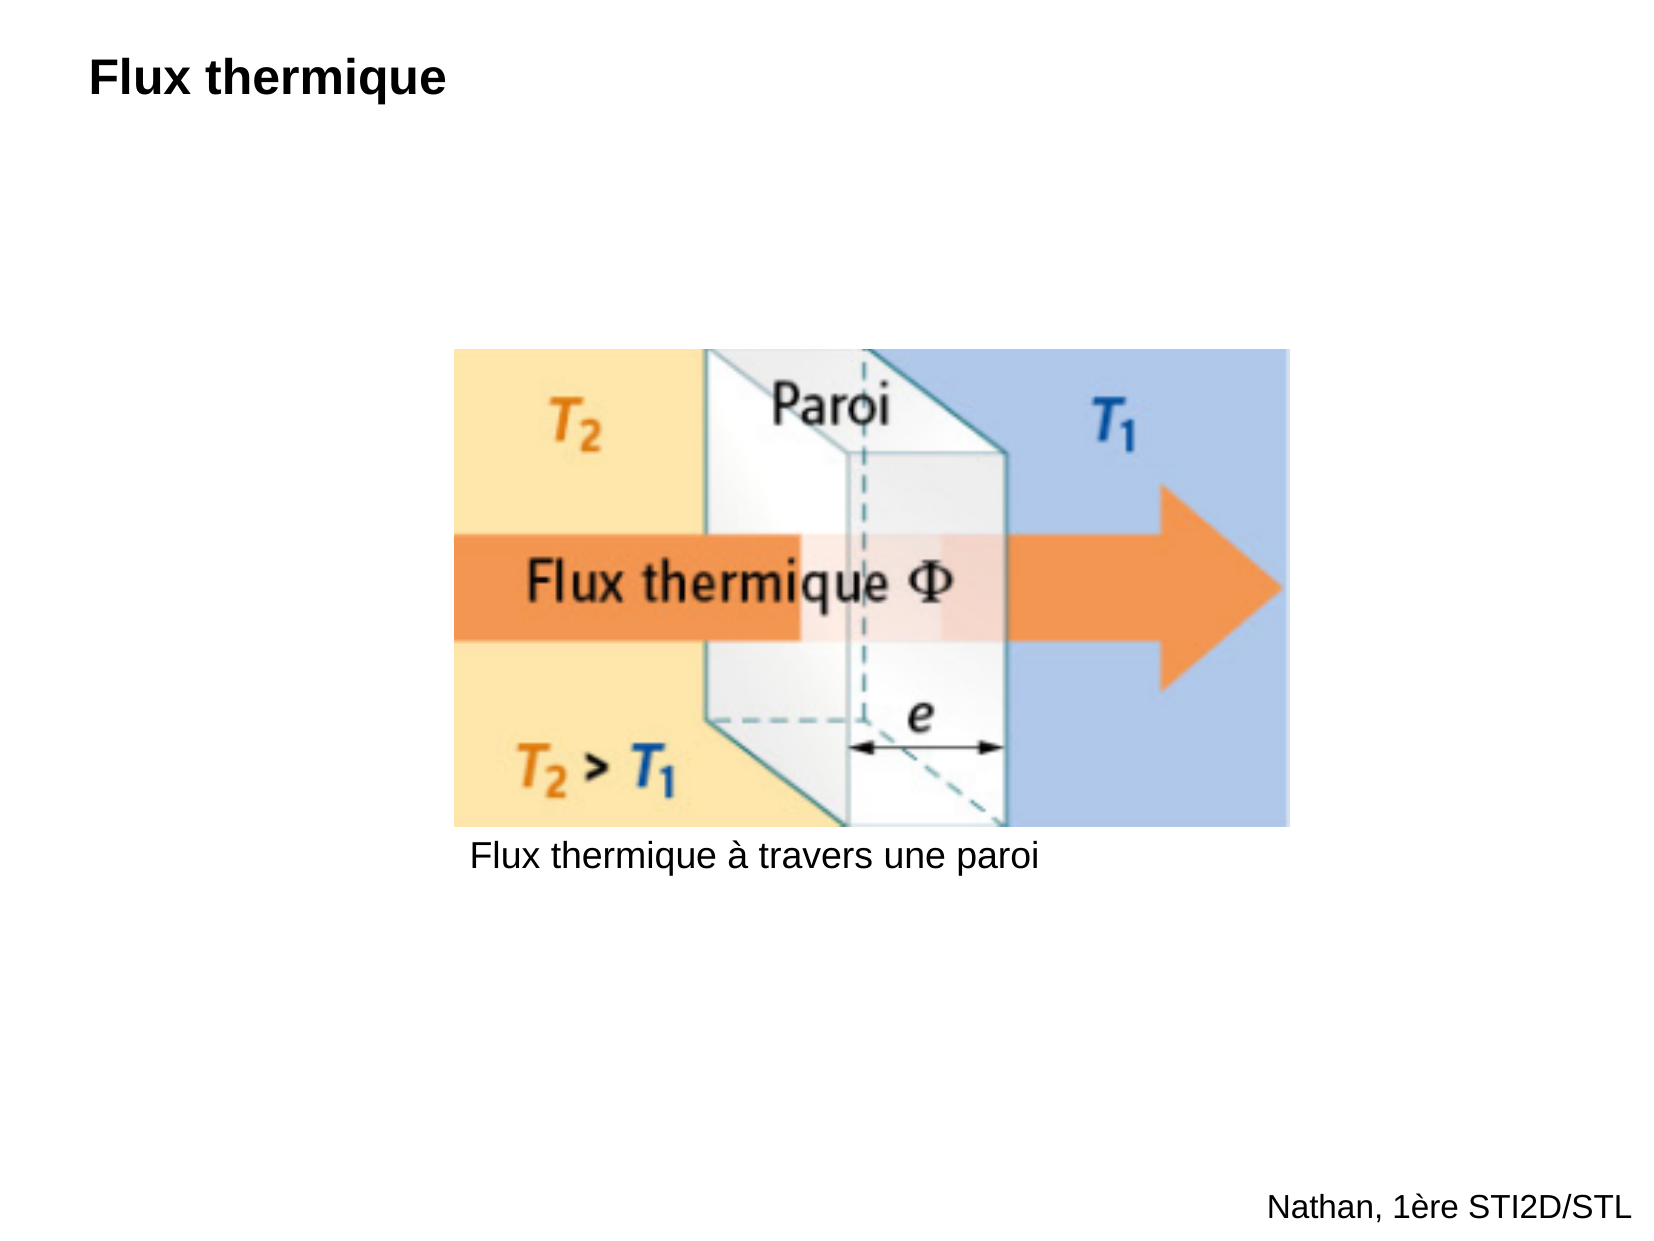

Flux thermique
Flux thermique à travers une paroi
Nathan, 1ère STI2D/STL